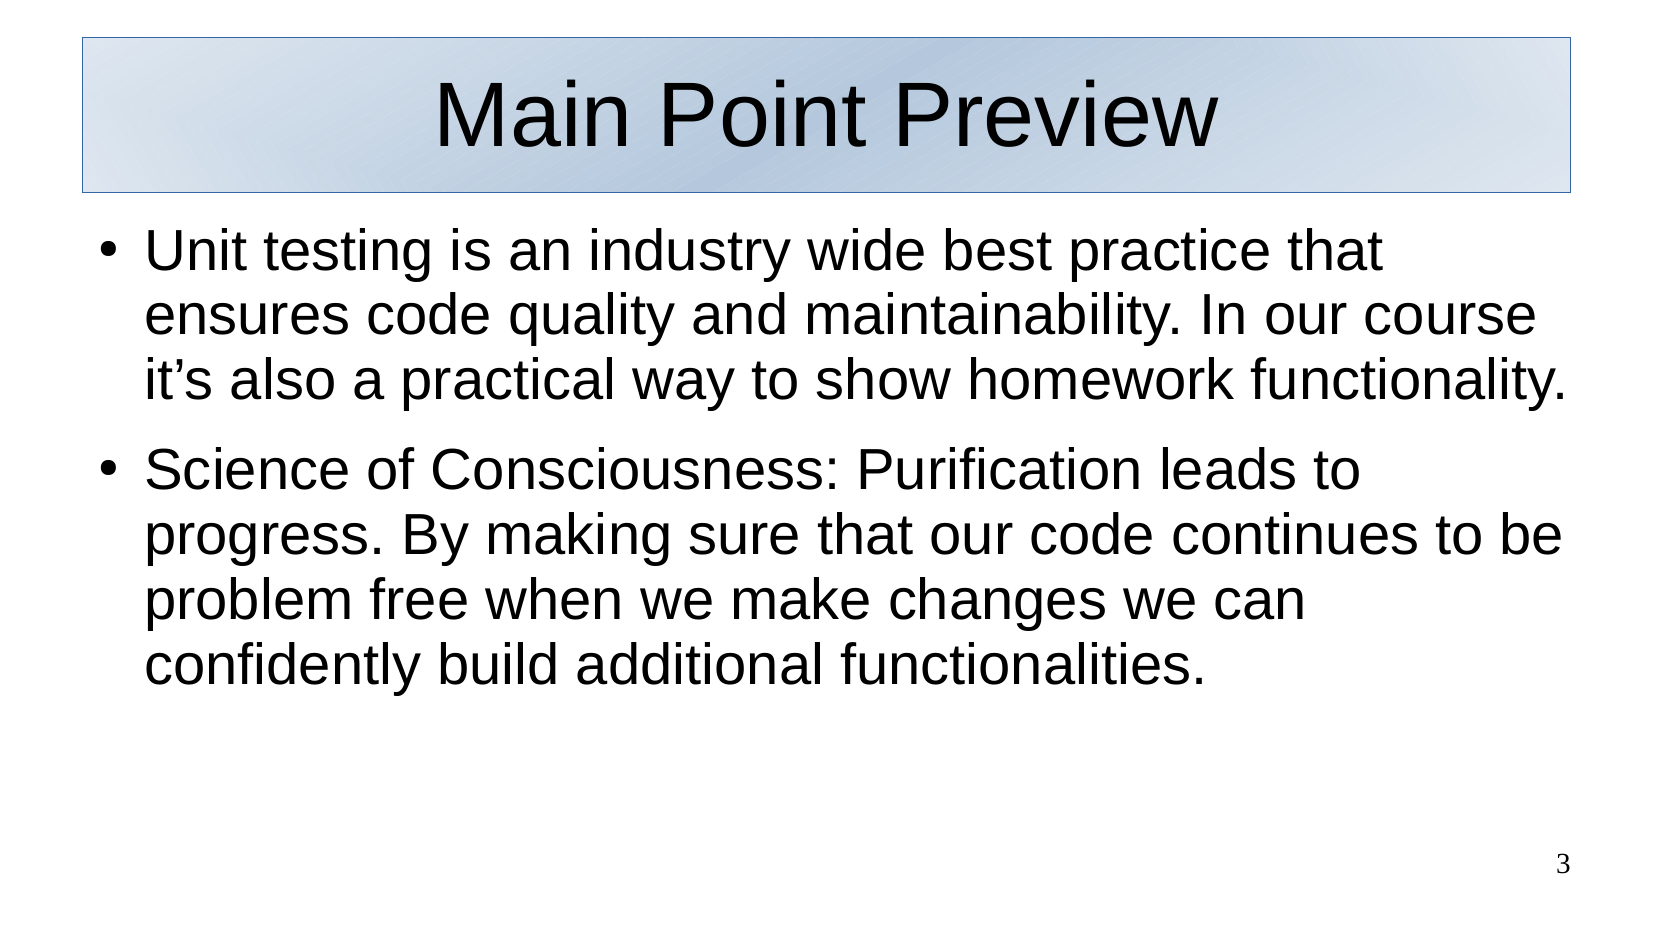

#
Main Point Preview
Unit testing is an industry wide best practice that ensures code quality and maintainability. In our course it’s also a practical way to show homework functionality.
Science of Consciousness: Purification leads to progress. By making sure that our code continues to be problem free when we make changes we can confidently build additional functionalities.
3